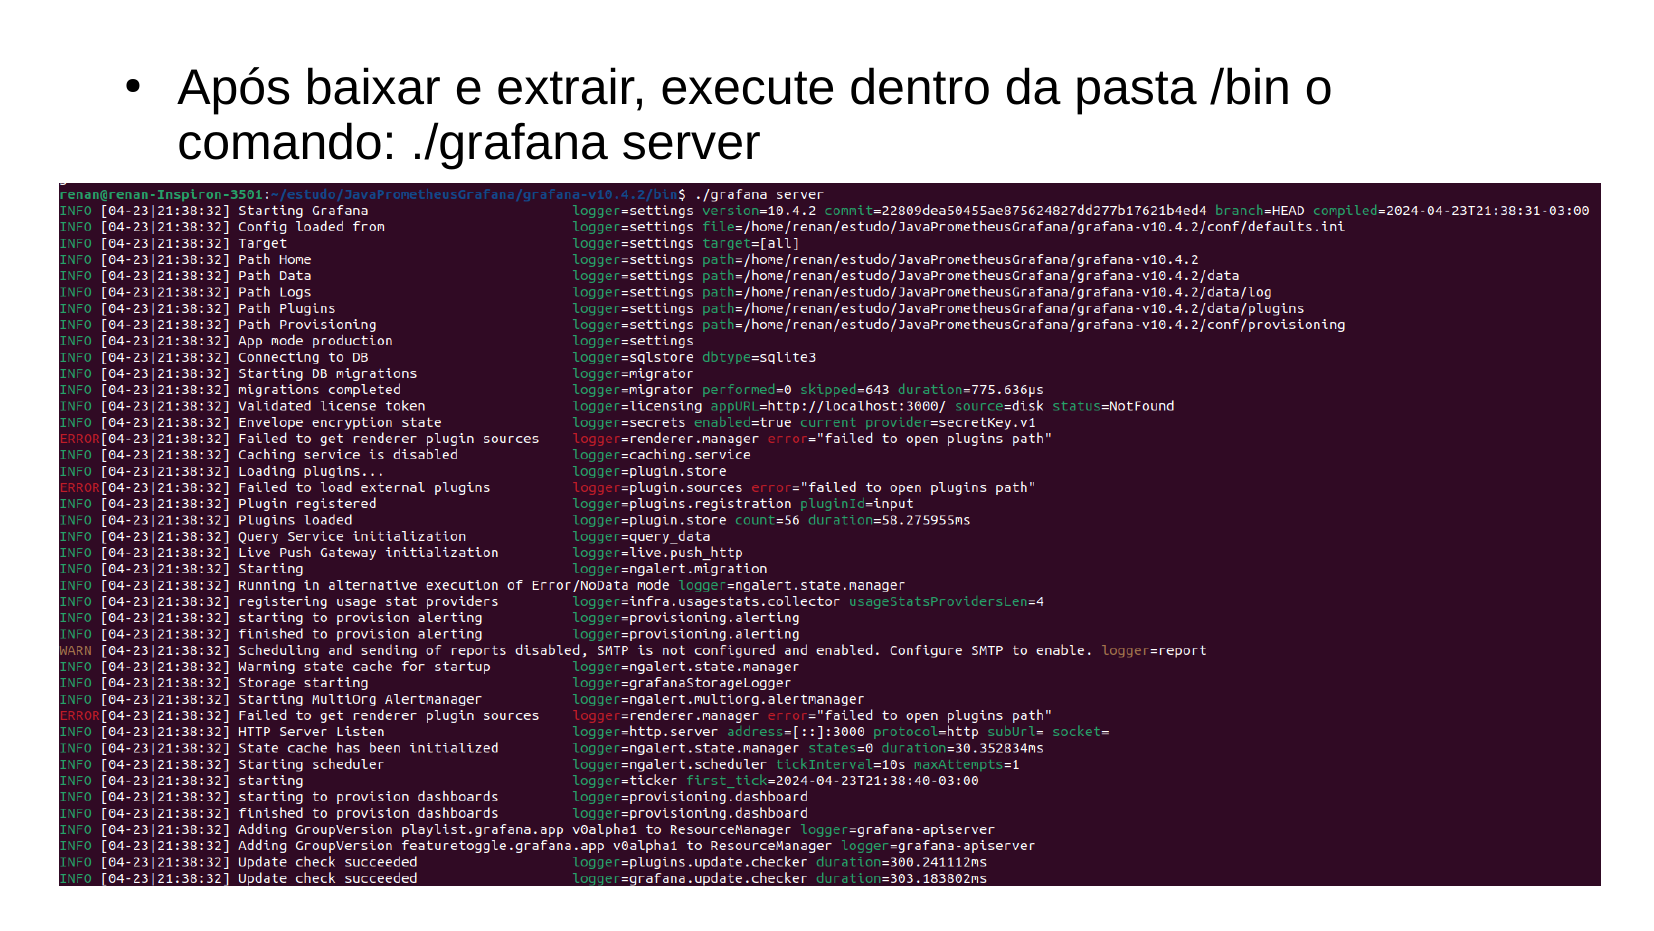

# Após baixar e extrair, execute dentro da pasta /bin o comando: ./grafana server